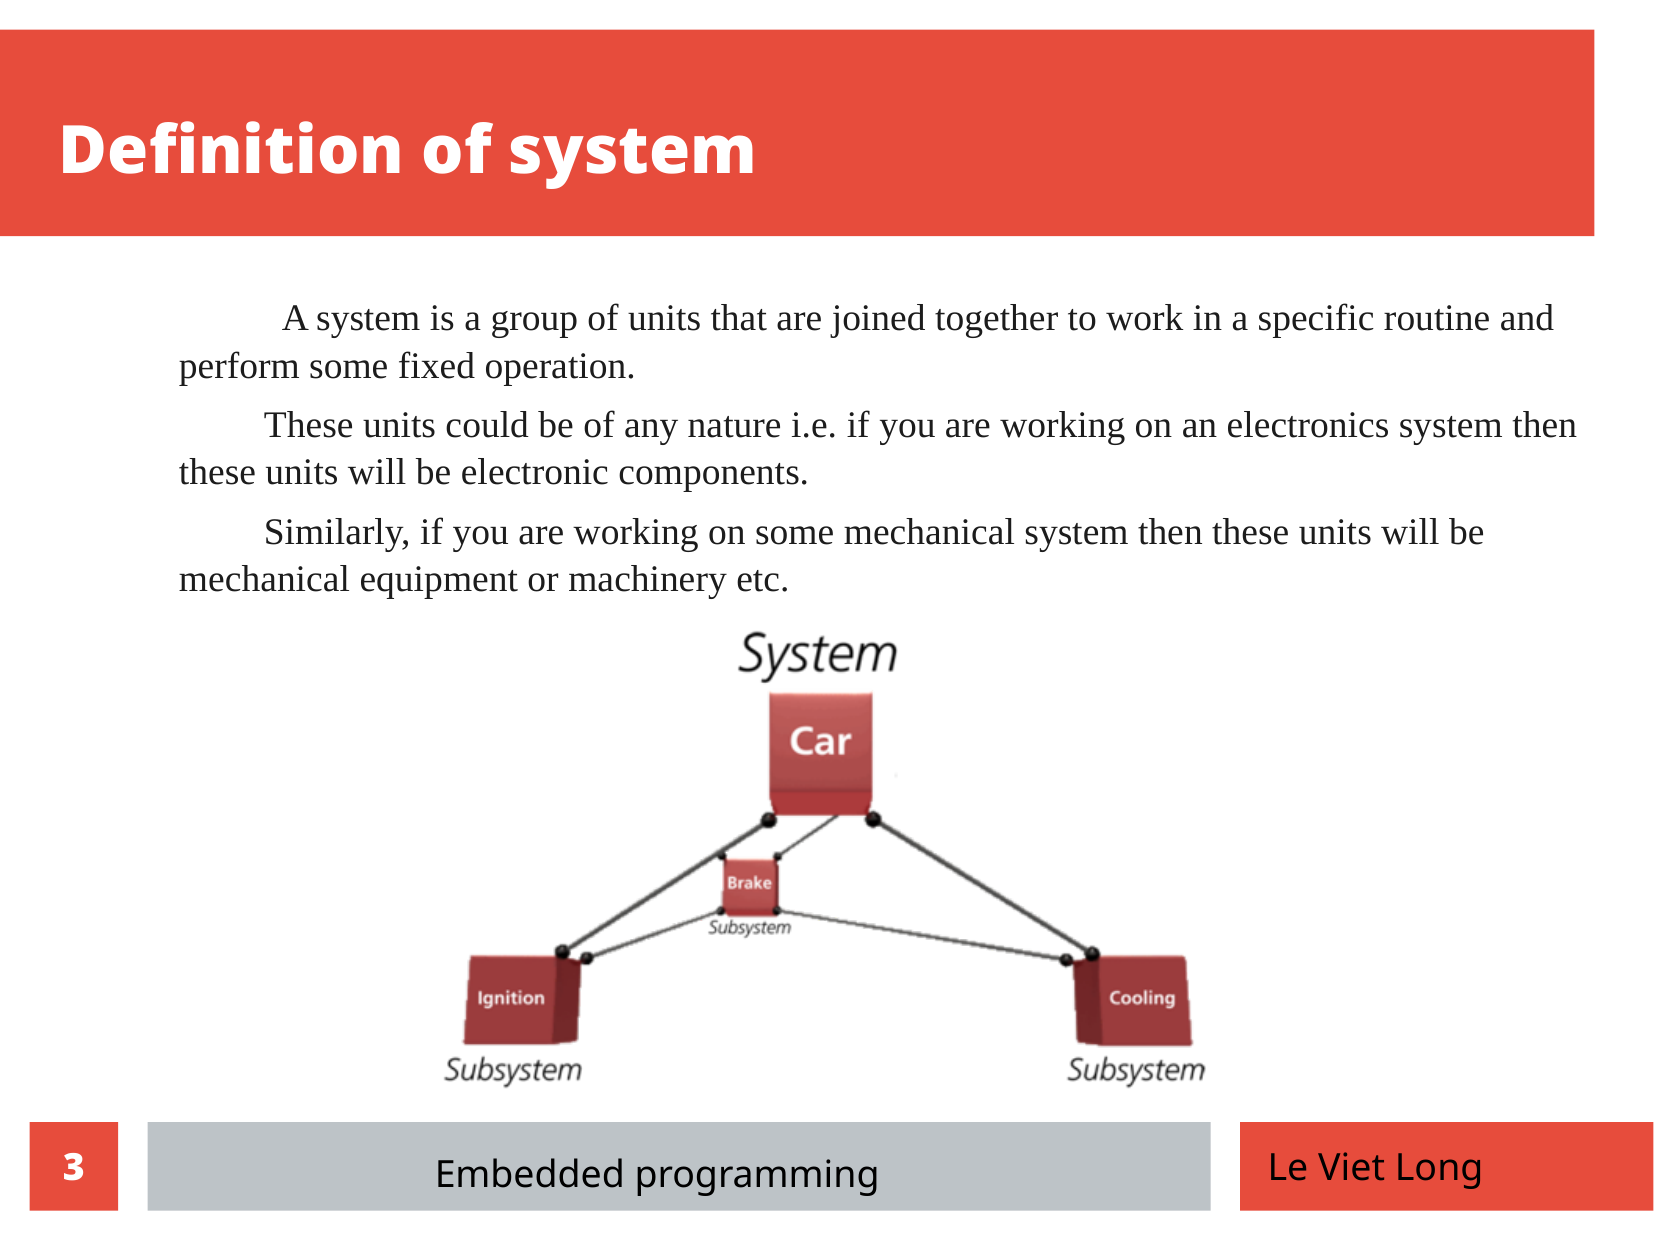

# Definition of system
A system is a group of units that are joined together to work in a specific routine and
 perform some fixed operation.
These units could be of any nature i.e. if you are working on an electronics system then
 these units will be electronic components.
Similarly, if you are working on some mechanical system then these units will be
 mechanical equipment or machinery etc.
3
Le Viet Long
Embedded programming